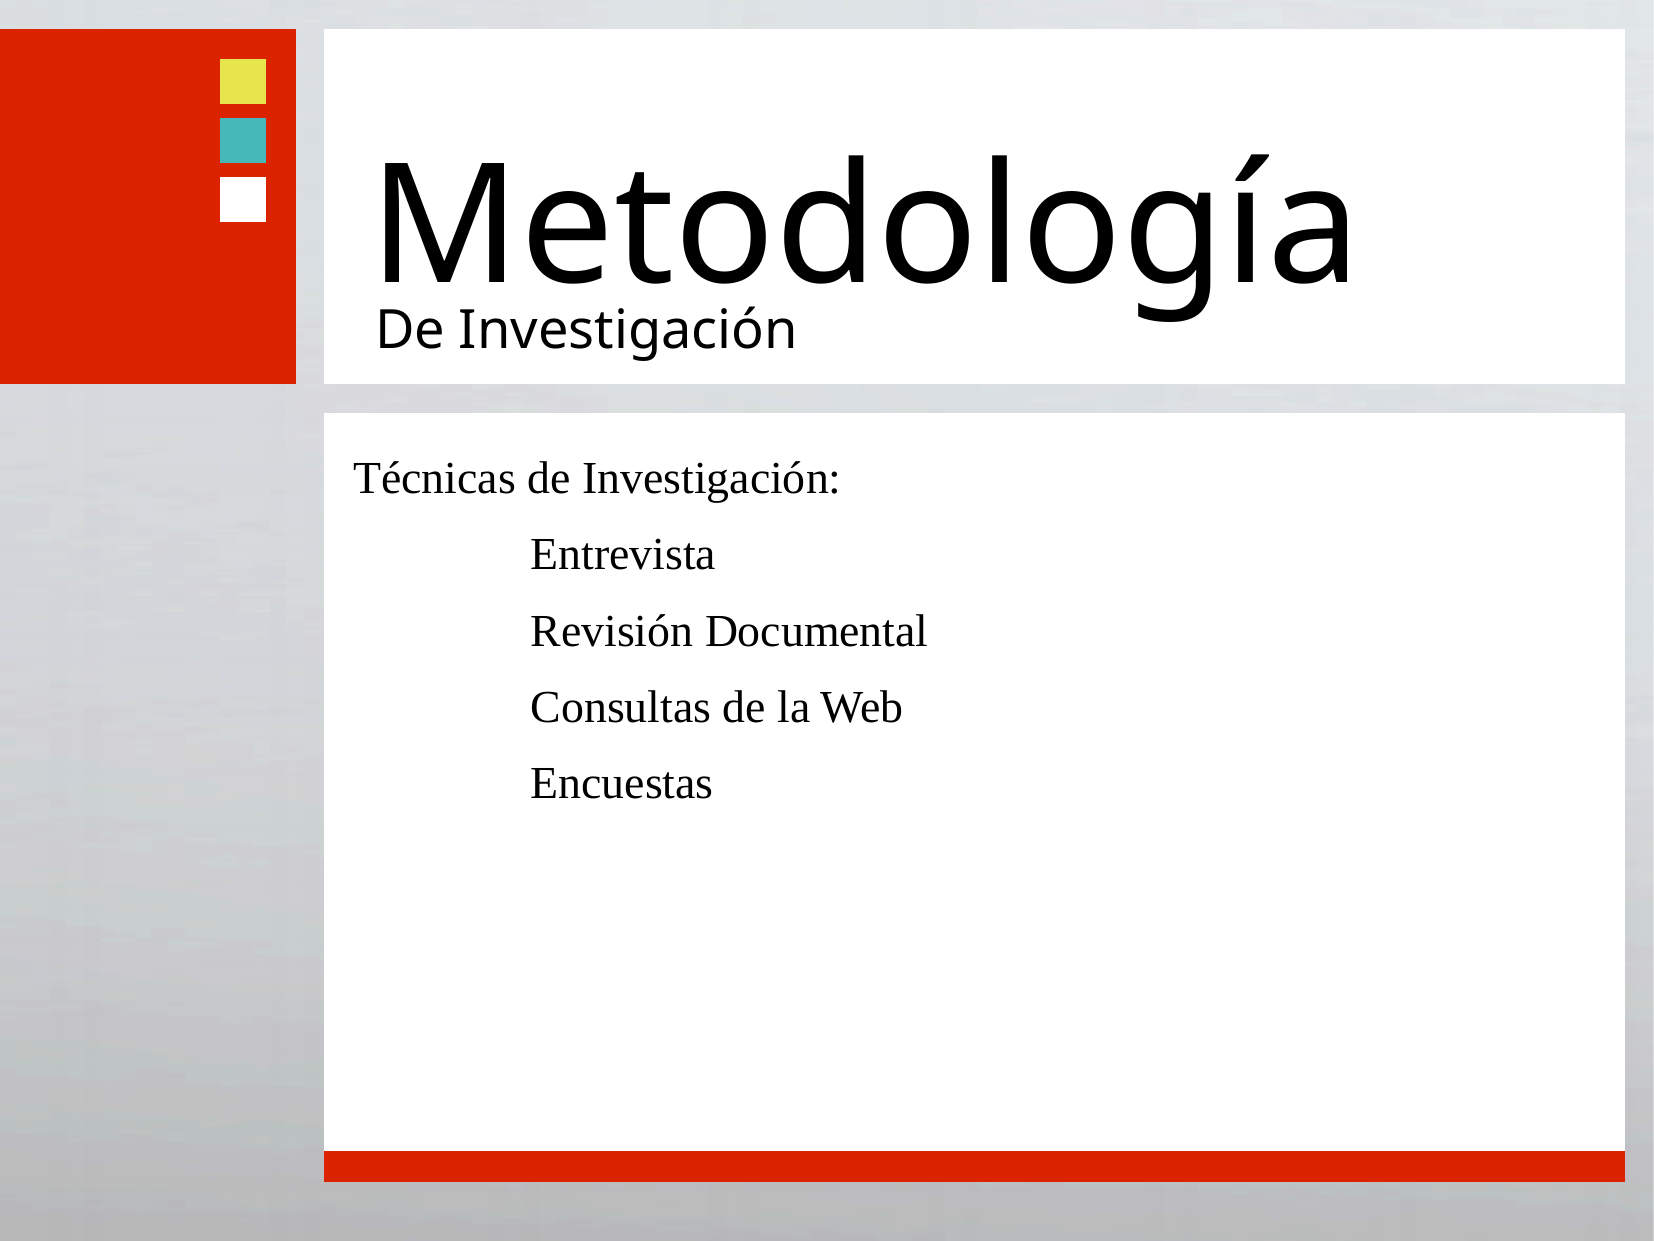

Metodología
De Investigación
Técnicas de Investigación:
Entrevista
Revisión Documental
Consultas de la Web
Encuestas